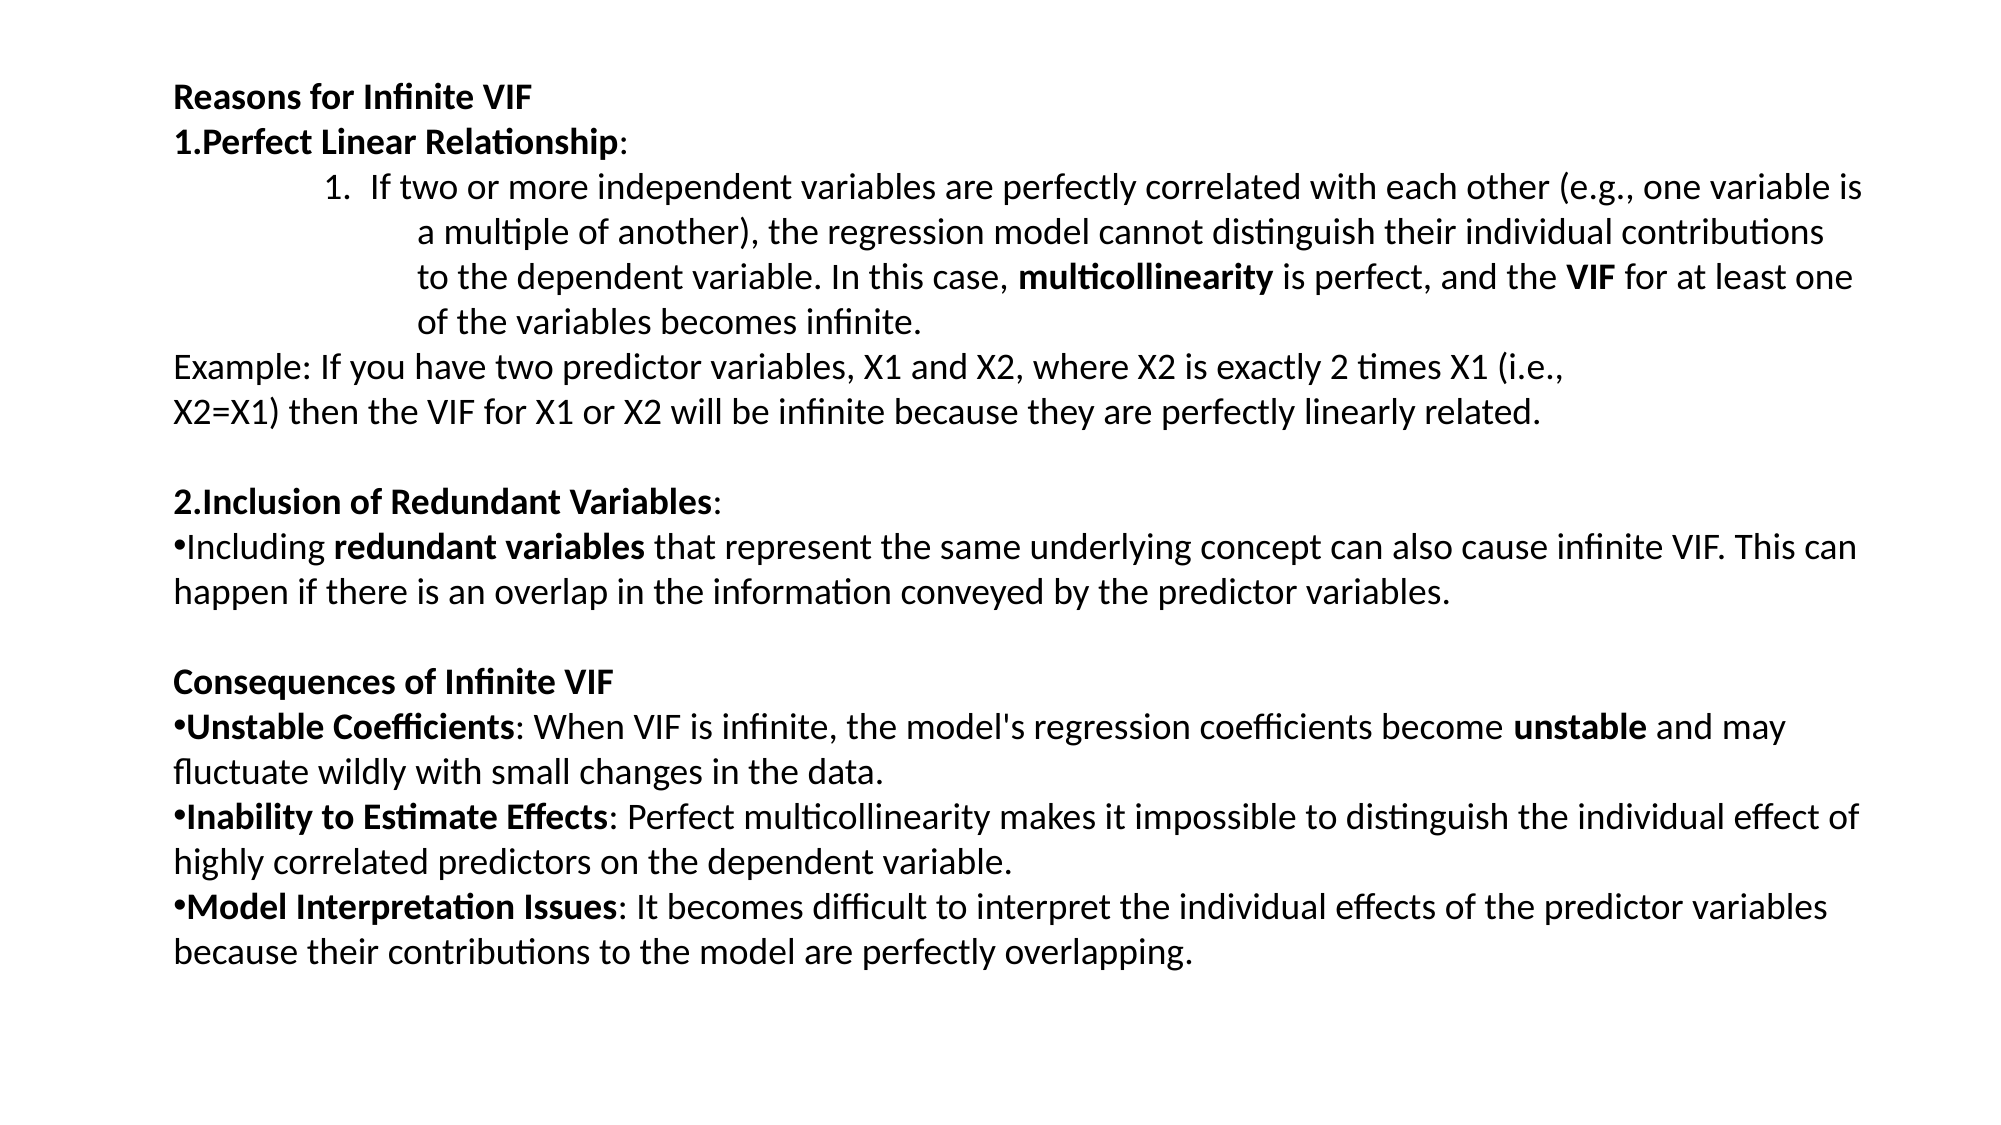

Reasons for Infinite VIF
Perfect Linear Relationship:
If two or more independent variables are perfectly correlated with each other (e.g., one variable is a multiple of another), the regression model cannot distinguish their individual contributions to the dependent variable. In this case, multicollinearity is perfect, and the VIF for at least one of the variables becomes infinite.
Example: If you have two predictor variables, X1 and X2, where X2 is exactly 2 times X1 (i.e.,
X2=X1) then the VIF for X1 or X2 will be infinite because they are perfectly linearly related.
2.Inclusion of Redundant Variables:
Including redundant variables that represent the same underlying concept can also cause infinite VIF. This can happen if there is an overlap in the information conveyed by the predictor variables.
Consequences of Infinite VIF
Unstable Coefficients: When VIF is infinite, the model's regression coefficients become unstable and may fluctuate wildly with small changes in the data.
Inability to Estimate Effects: Perfect multicollinearity makes it impossible to distinguish the individual effect of highly correlated predictors on the dependent variable.
Model Interpretation Issues: It becomes difficult to interpret the individual effects of the predictor variables because their contributions to the model are perfectly overlapping.